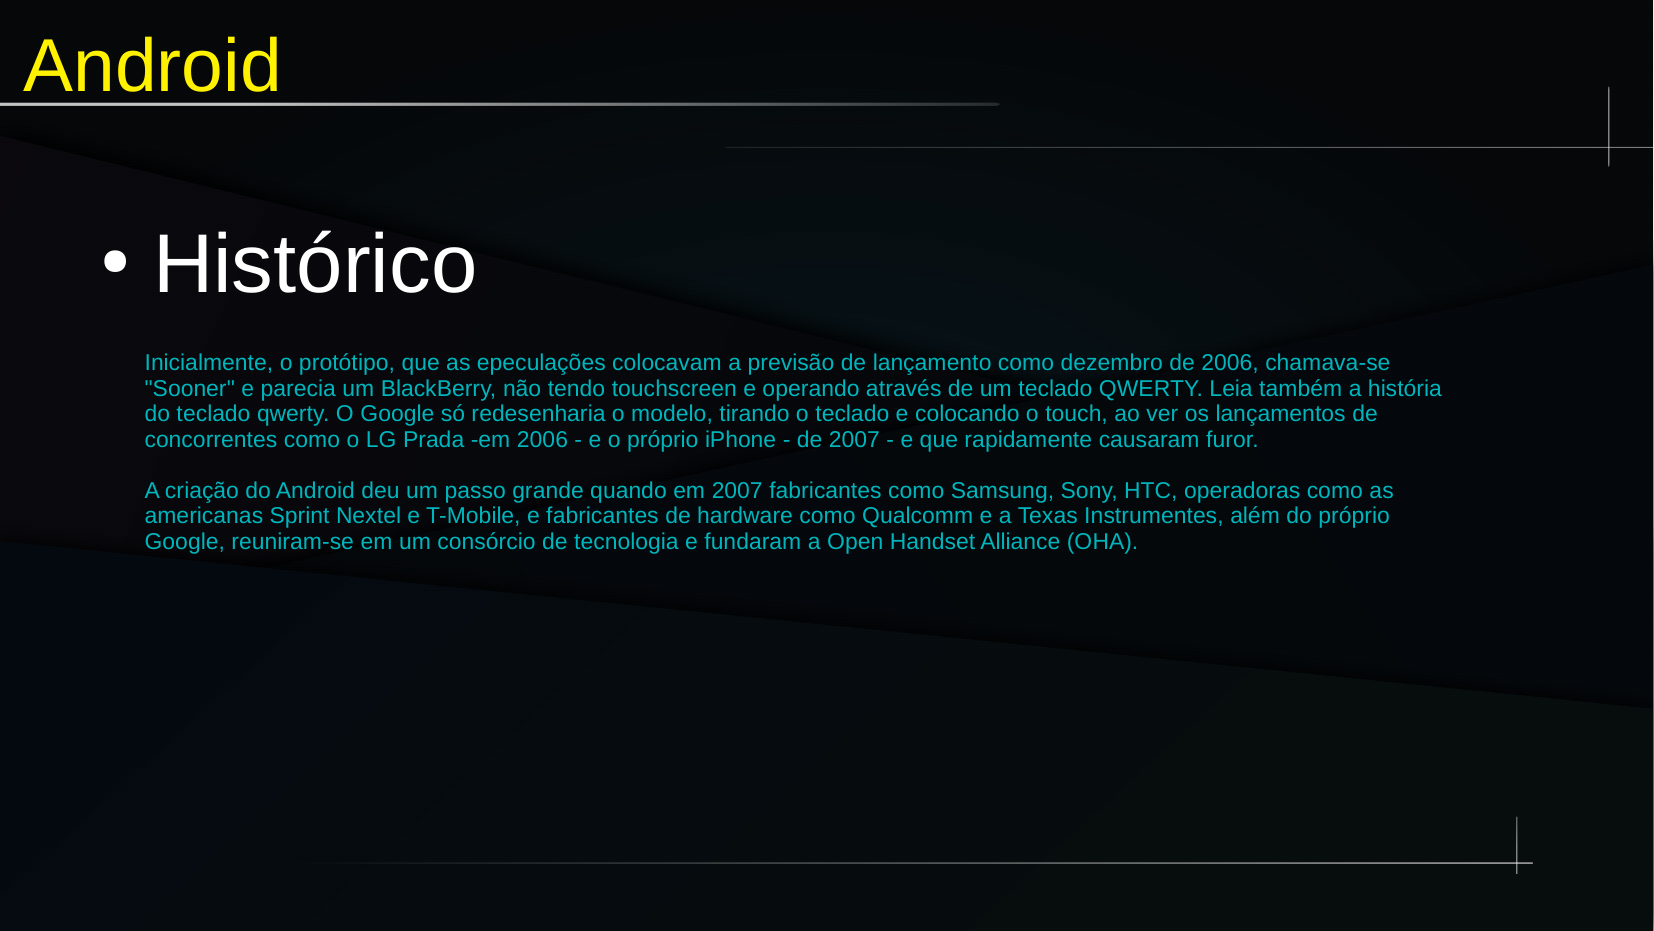

# Android
Histórico
Inicialmente, o protótipo, que as epeculações colocavam a previsão de lançamento como dezembro de 2006, chamava-se "Sooner" e parecia um BlackBerry, não tendo touchscreen e operando através de um teclado QWERTY. Leia também a história do teclado qwerty. O Google só redesenharia o modelo, tirando o teclado e colocando o touch, ao ver os lançamentos de concorrentes como o LG Prada -em 2006 - e o próprio iPhone - de 2007 - e que rapidamente causaram furor.
A criação do Android deu um passo grande quando em 2007 fabricantes como Samsung, Sony, HTC, operadoras como as americanas Sprint Nextel e T-Mobile, e fabricantes de hardware como Qualcomm e a Texas Instrumentes, além do próprio Google, reuniram-se em um consórcio de tecnologia e fundaram a Open Handset Alliance (OHA).